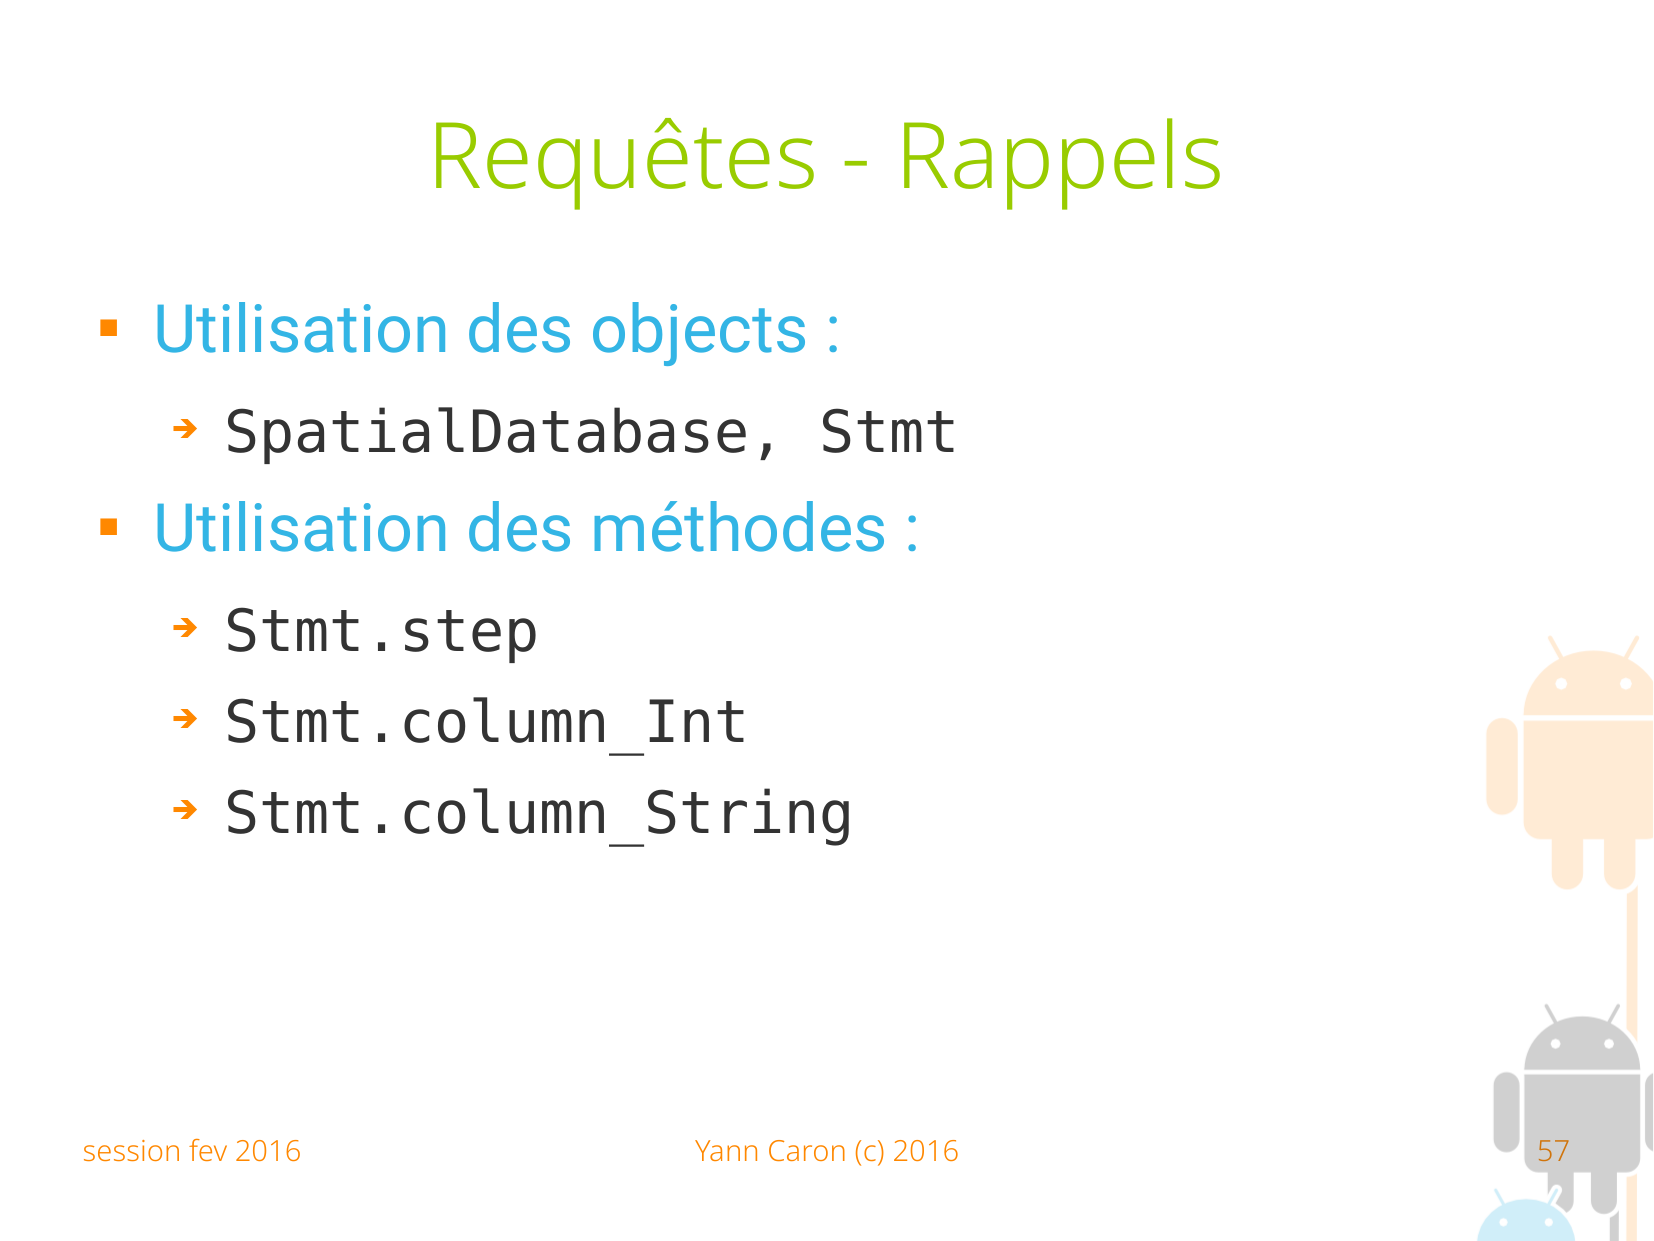

# Requêtes - Rappels
Utilisation des objects :
SpatialDatabase, Stmt
Utilisation des méthodes :
Stmt.step
Stmt.column_Int
Stmt.column_String
session fev 2016
Yann Caron (c) 2016
57